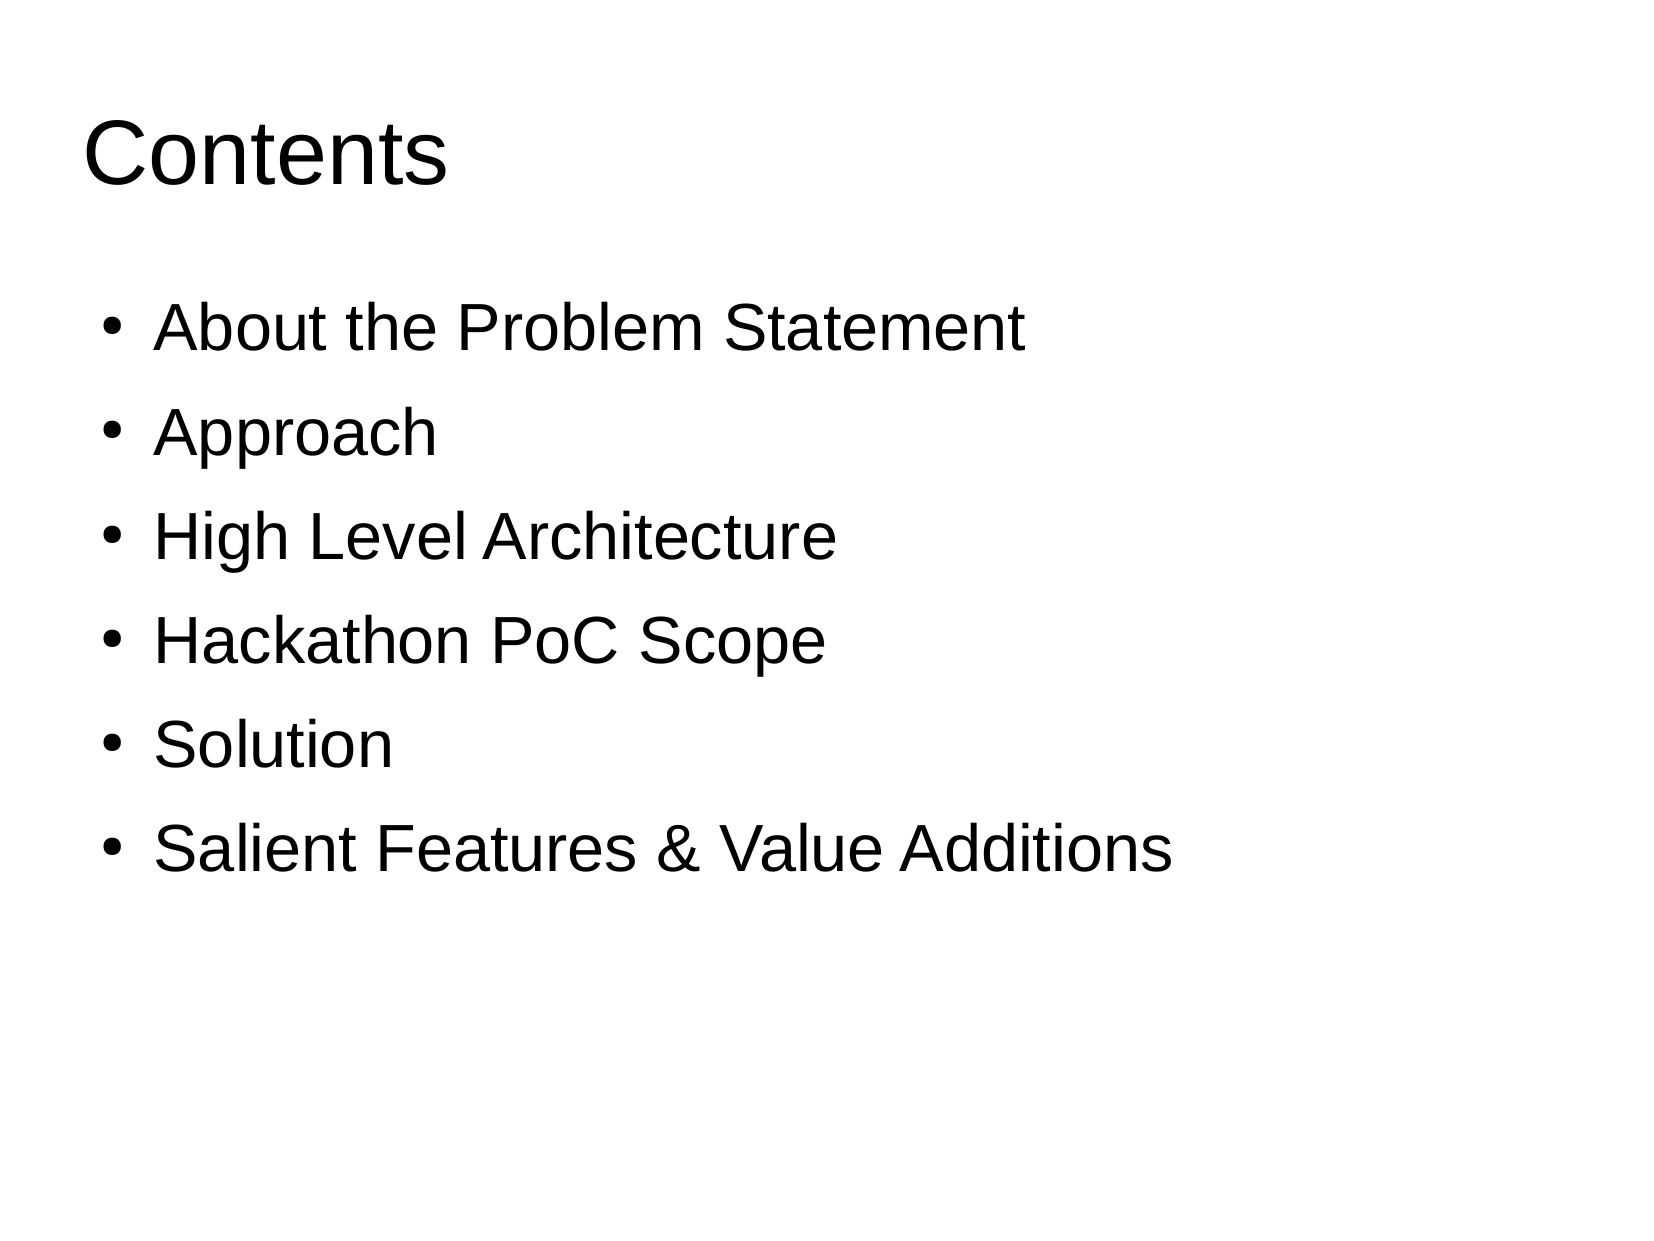

# Contents
About the Problem Statement
Approach
High Level Architecture
Hackathon PoC Scope
Solution
Salient Features & Value Additions